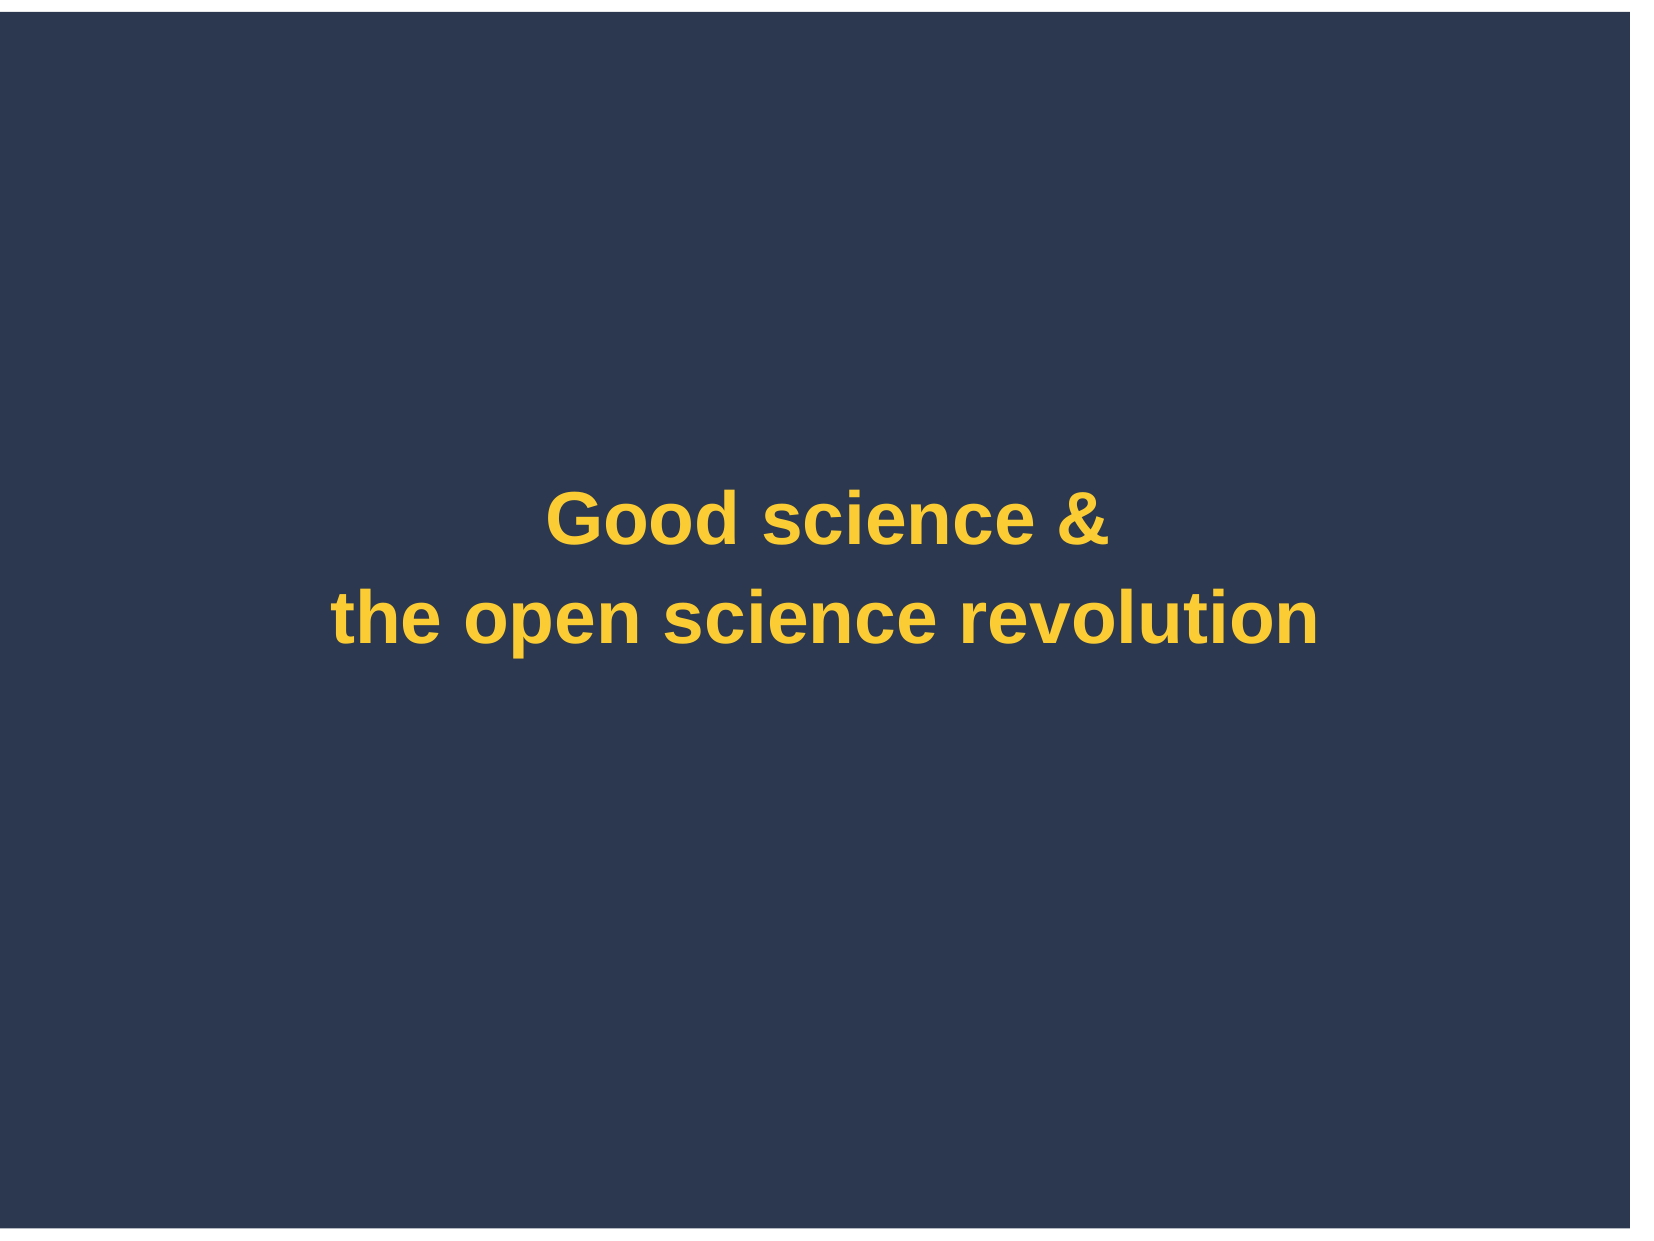

#
Good science &
the open science revolution